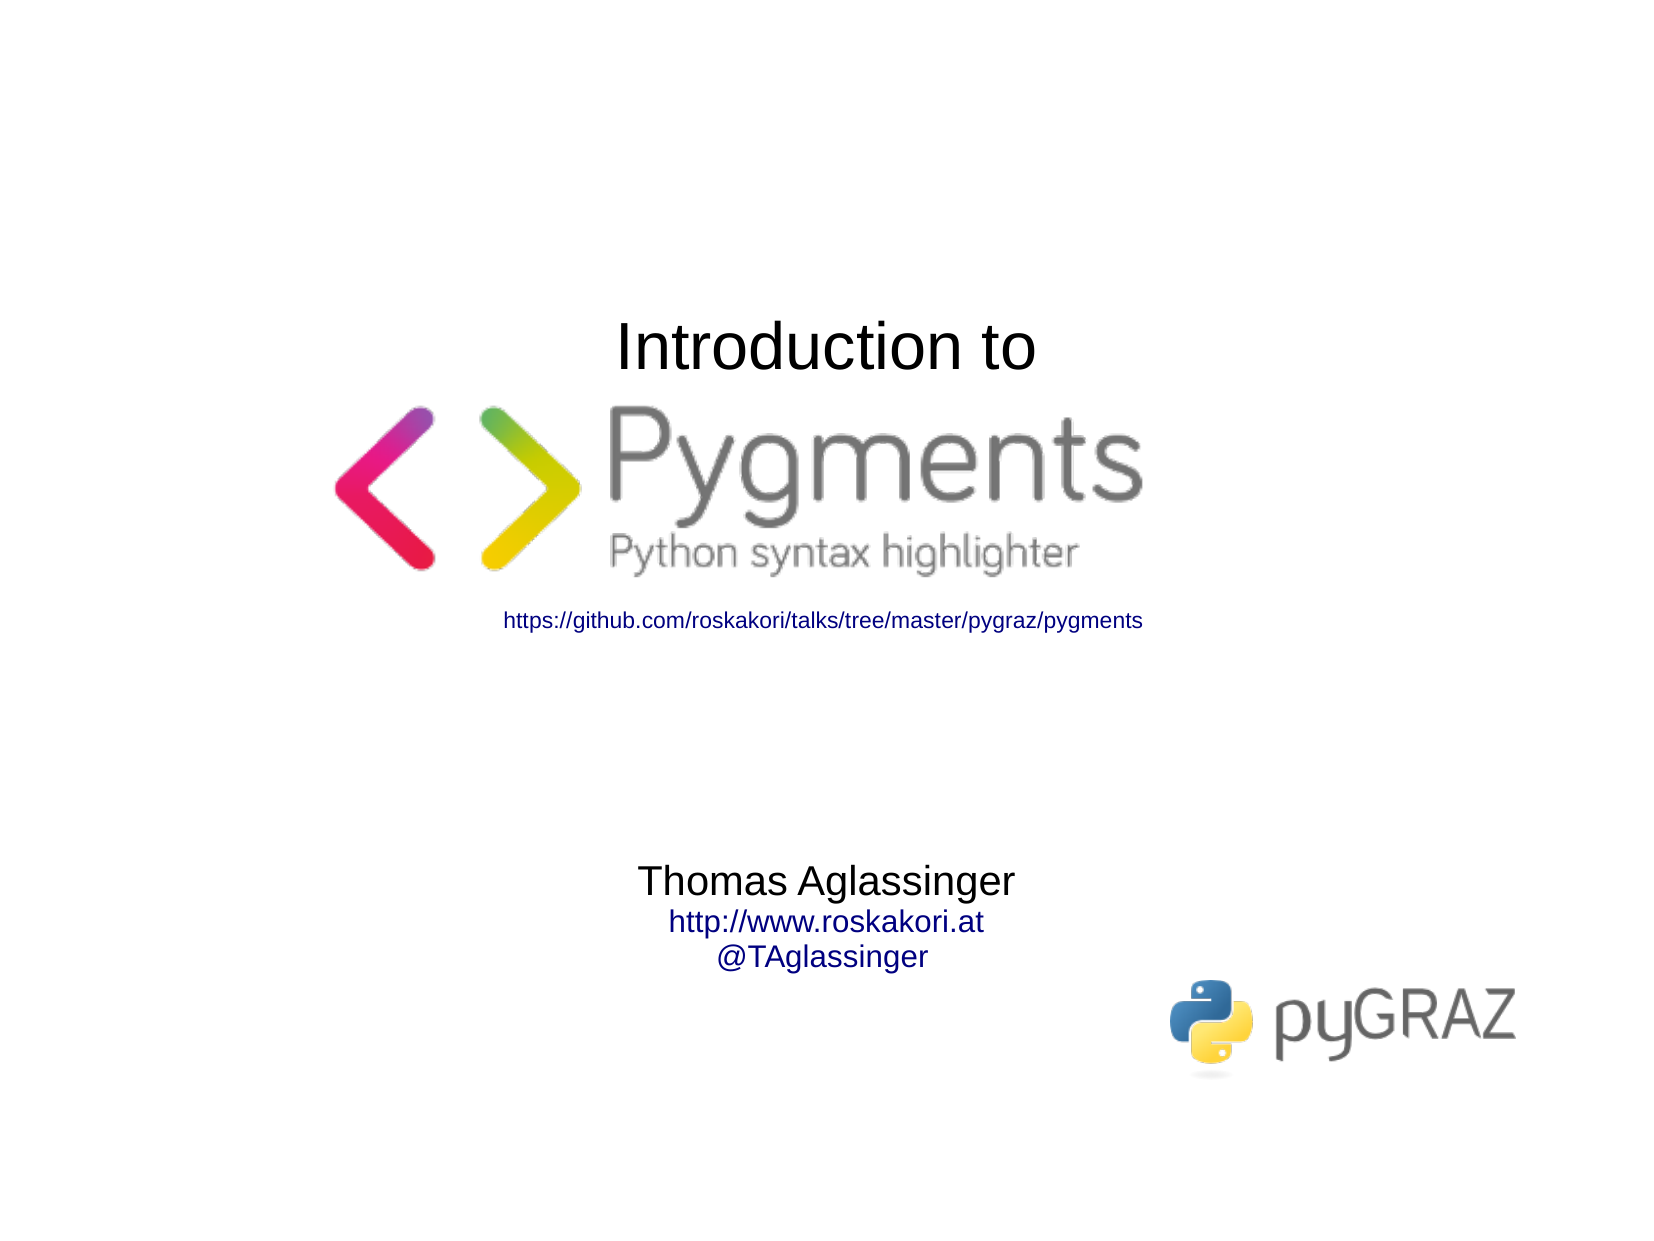

# Introduction to
https://github.com/roskakori/talks/tree/master/pygraz/pygments
Thomas Aglassinger
http://www.roskakori.at
@TAglassinger